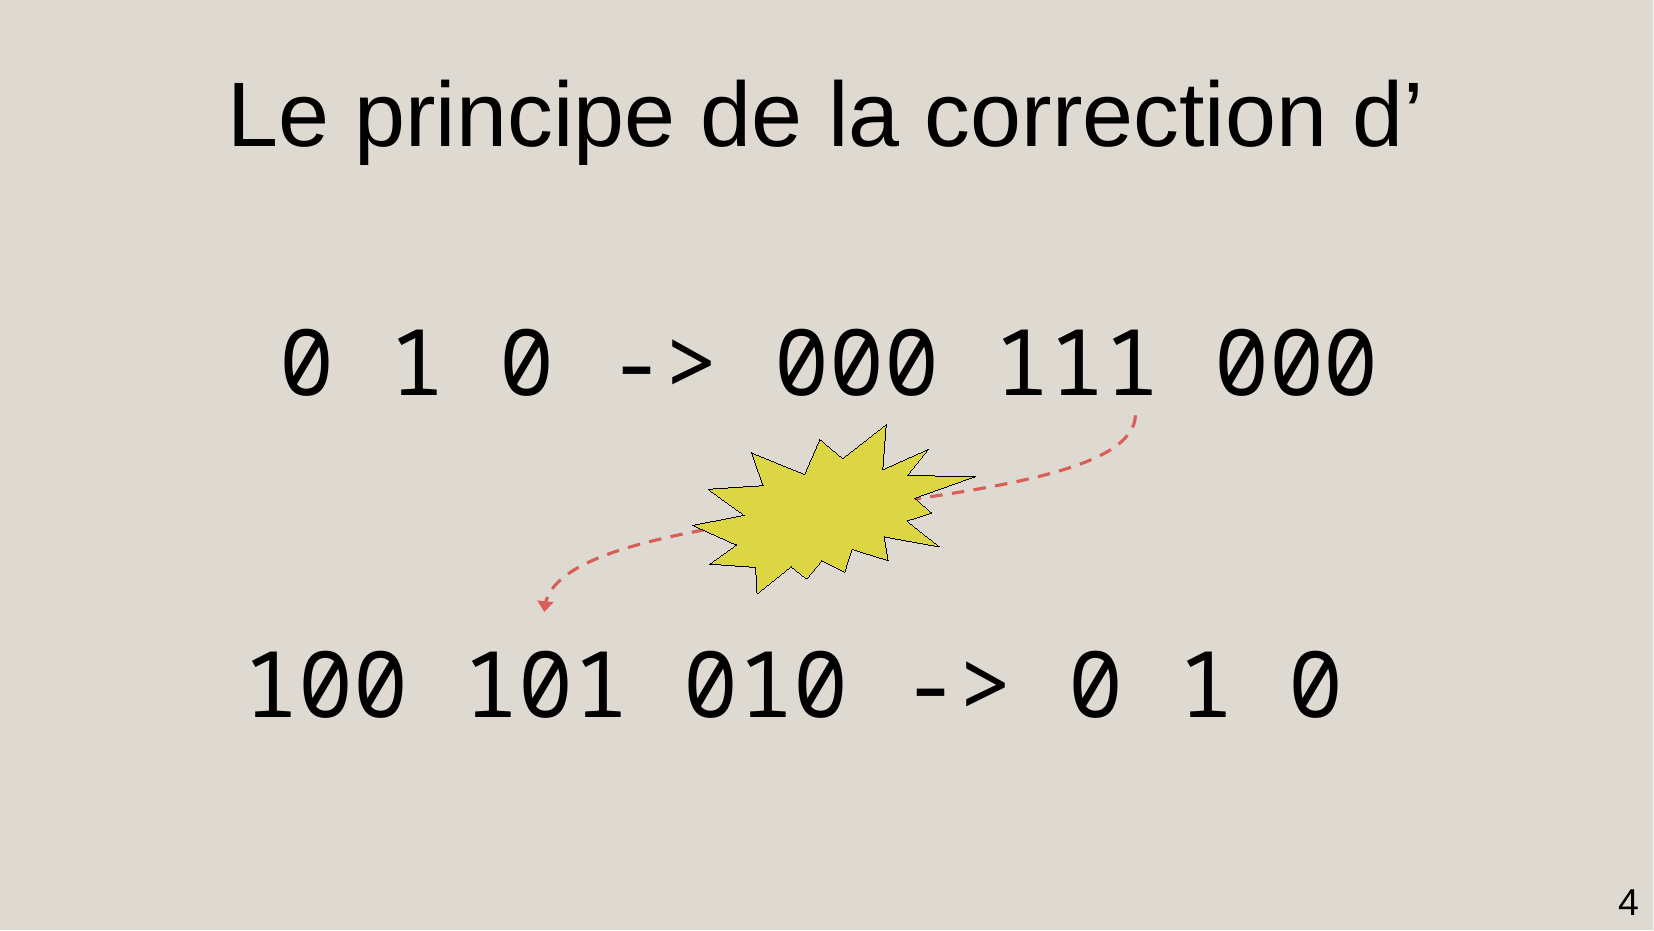

# Le principe de la correction d’
0 1 0 -> 000 111 000
100 101 010 -> 0 1 0